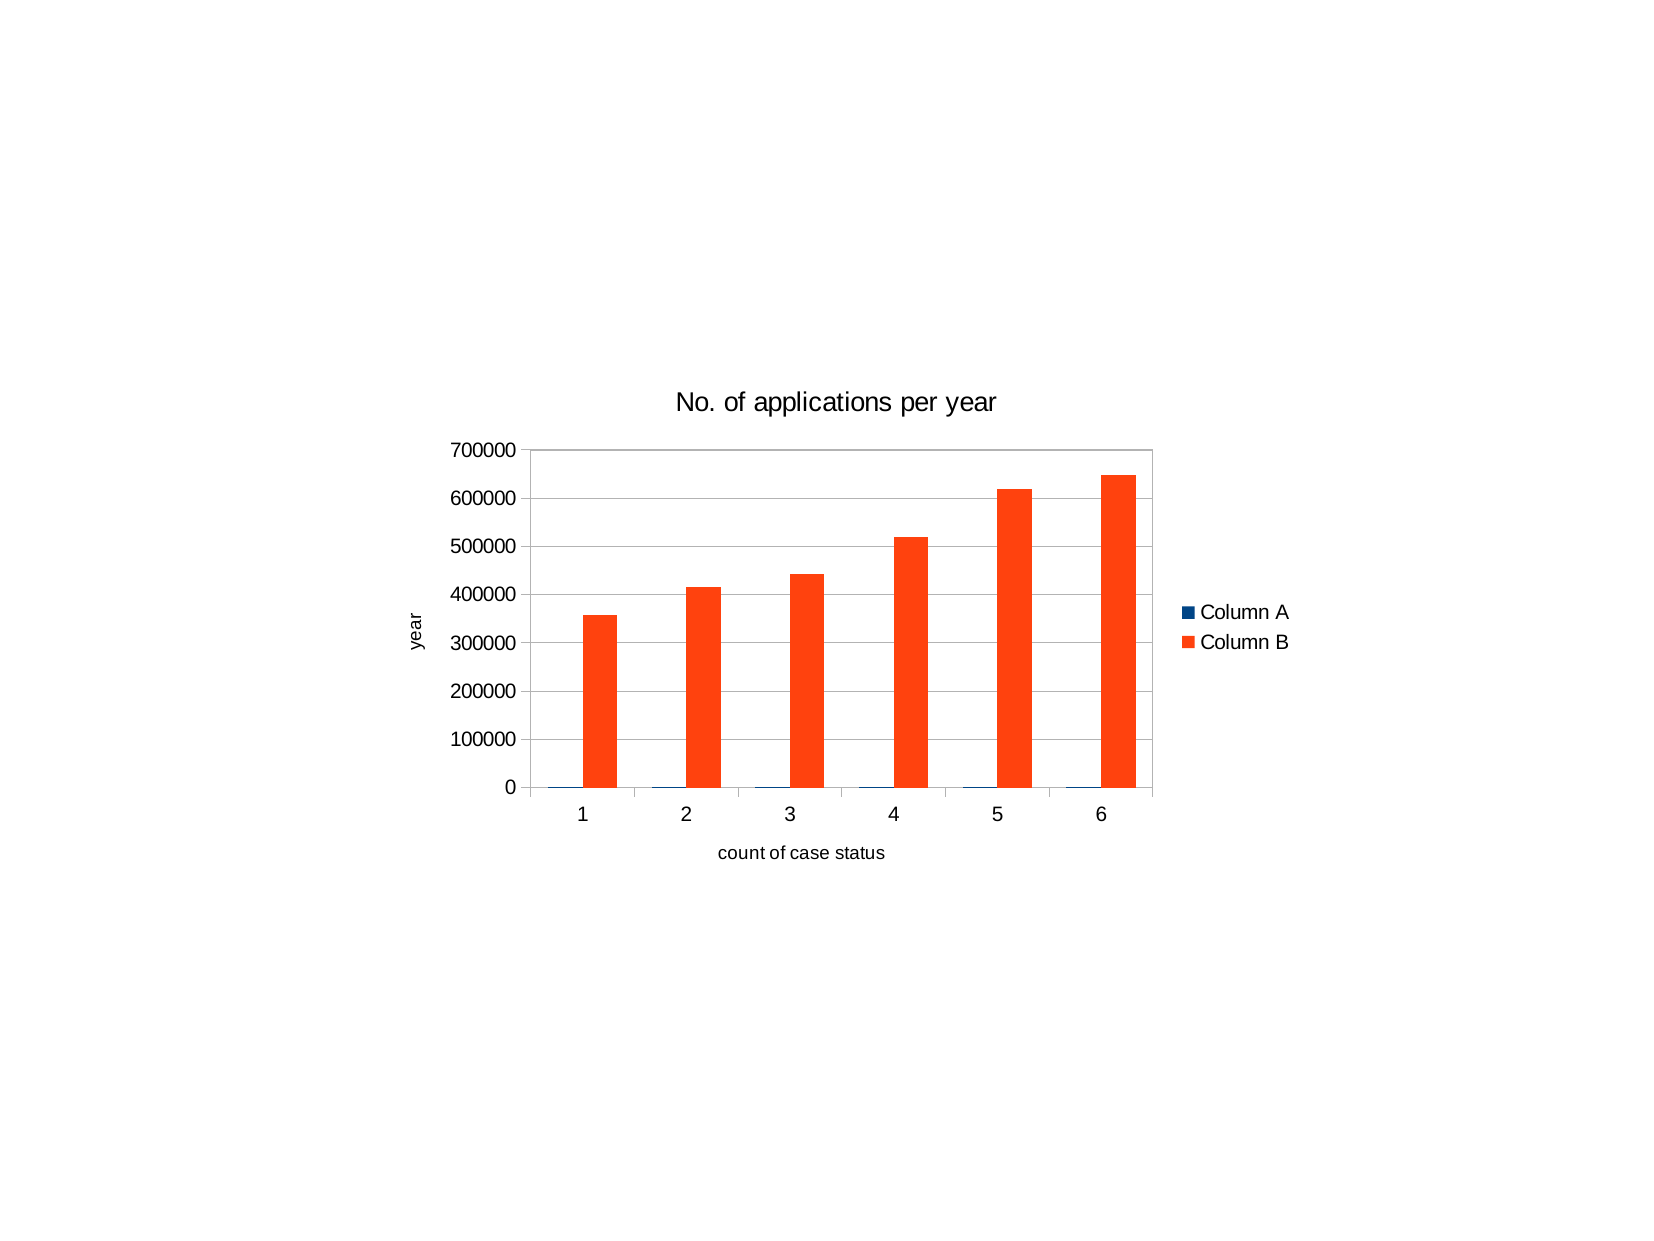

#
### Chart: No. of applications per year
| Category | Column A | Column B |
|---|---|---|
| 1 | 2011.0 | 358767.0 |
| 2 | 2012.0 | 415607.0 |
| 3 | 2013.0 | 442114.0 |
| 4 | 2014.0 | 519427.0 |
| 5 | 2015.0 | 618727.0 |
| 6 | 2016.0 | 647803.0 |
### Chart
| Category | Column 1 | Column 2 | Column 3 |
|---|---|---|---|
| Row 1 | 9.1 | 3.2 | 4.54 |
| Row 2 | 2.4 | 8.8 | 9.65 |
| Row 3 | 3.1 | 1.5 | 3.7 |
| Row 4 | 4.3 | 9.02 | 6.2 |